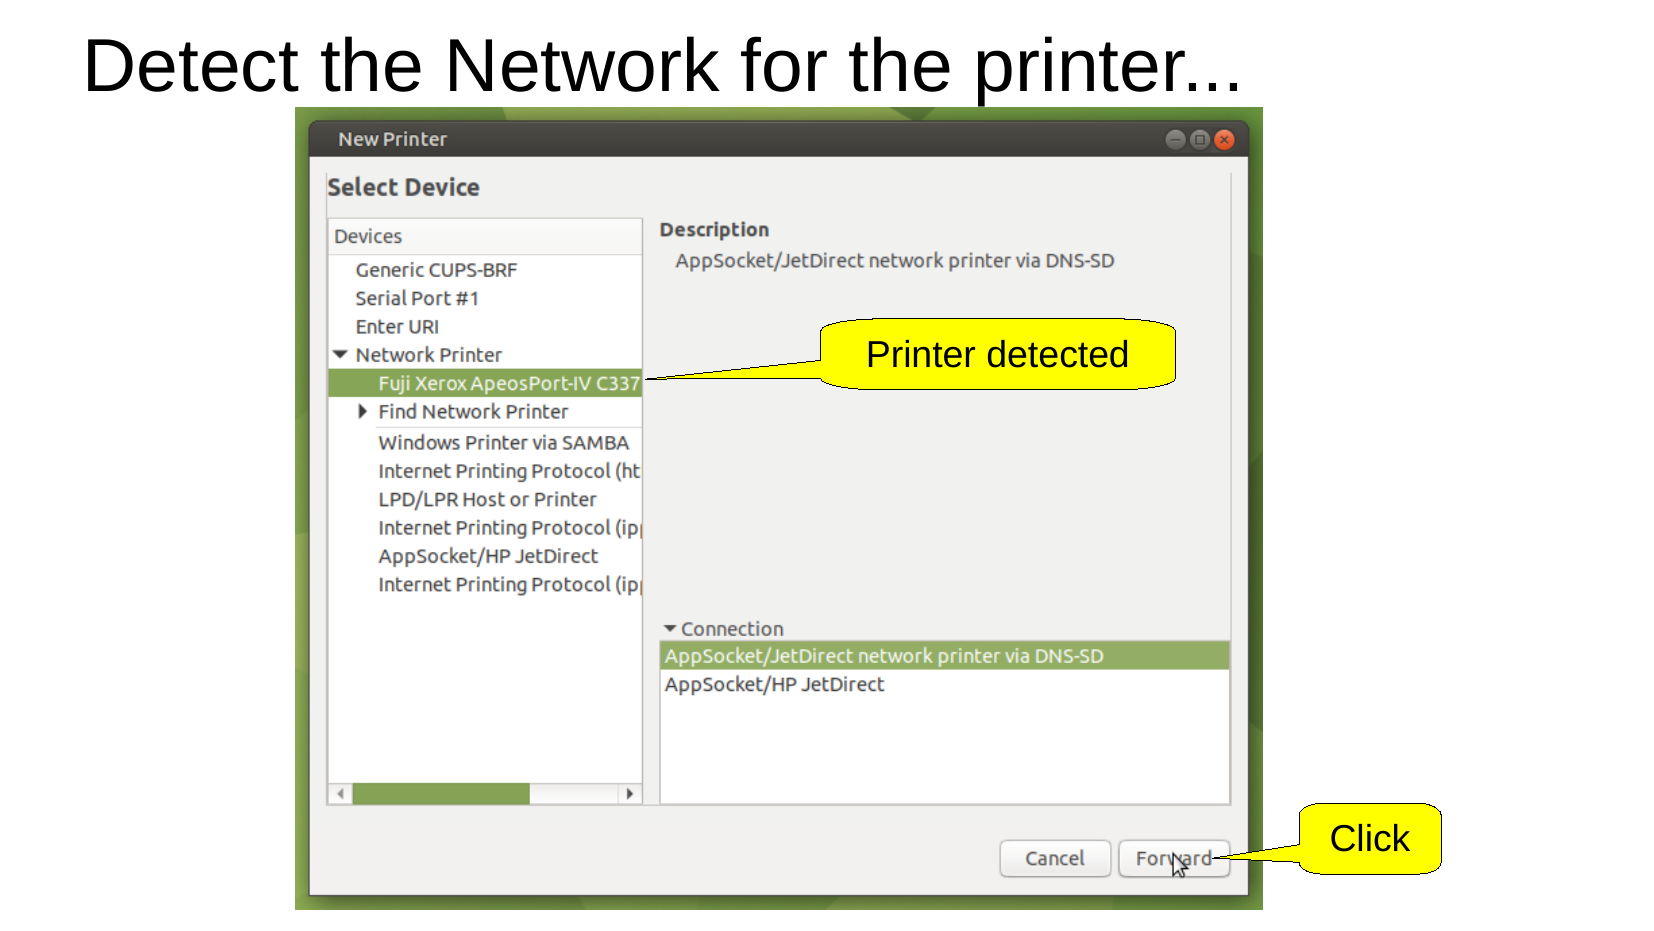

# Detect the Network for the printer...
Printer detected
Click